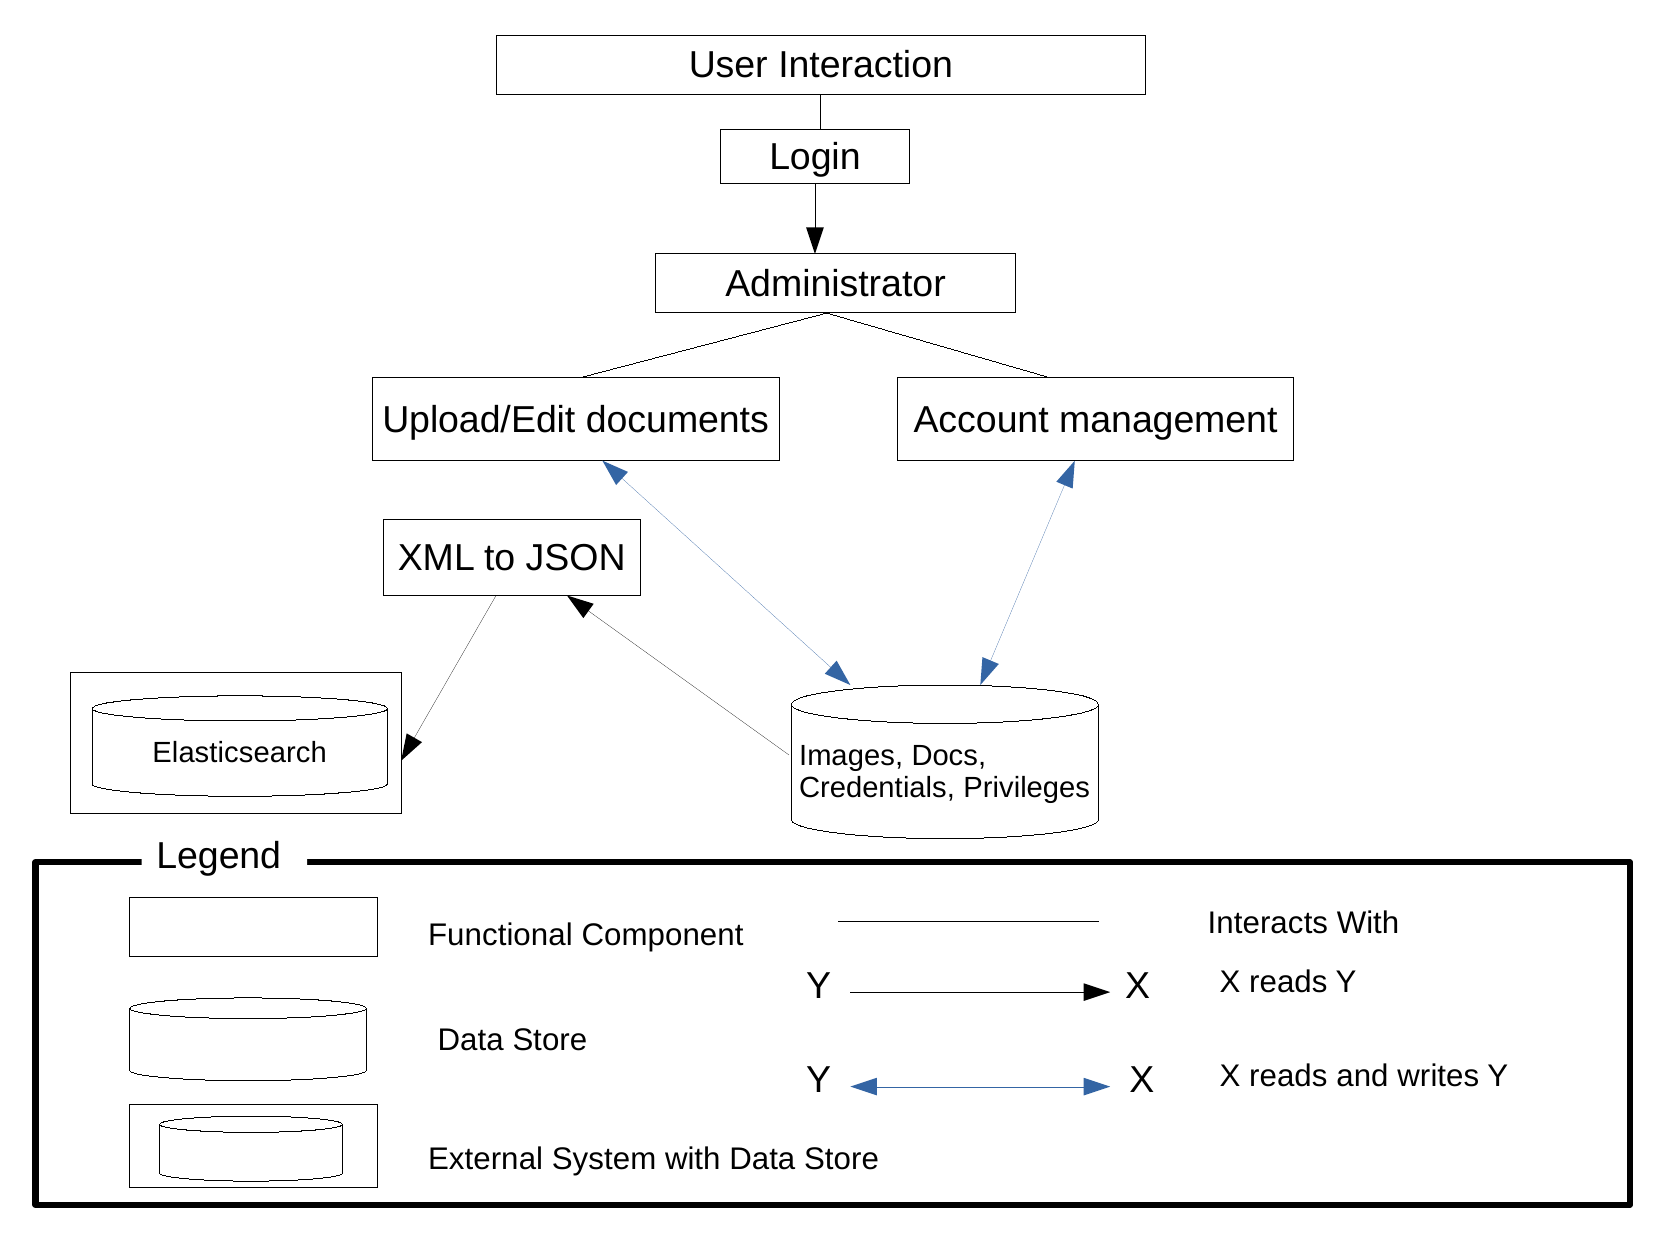

User Interaction
Login
Administrator
Upload/Edit documents
Account management
XML to JSON
Images, Docs,
Credentials, Privileges
Elasticsearch
Legend
Interacts With
Functional Component
Y
X
X reads Y
Data Store
Y
X
X reads and writes Y
External System with Data Store